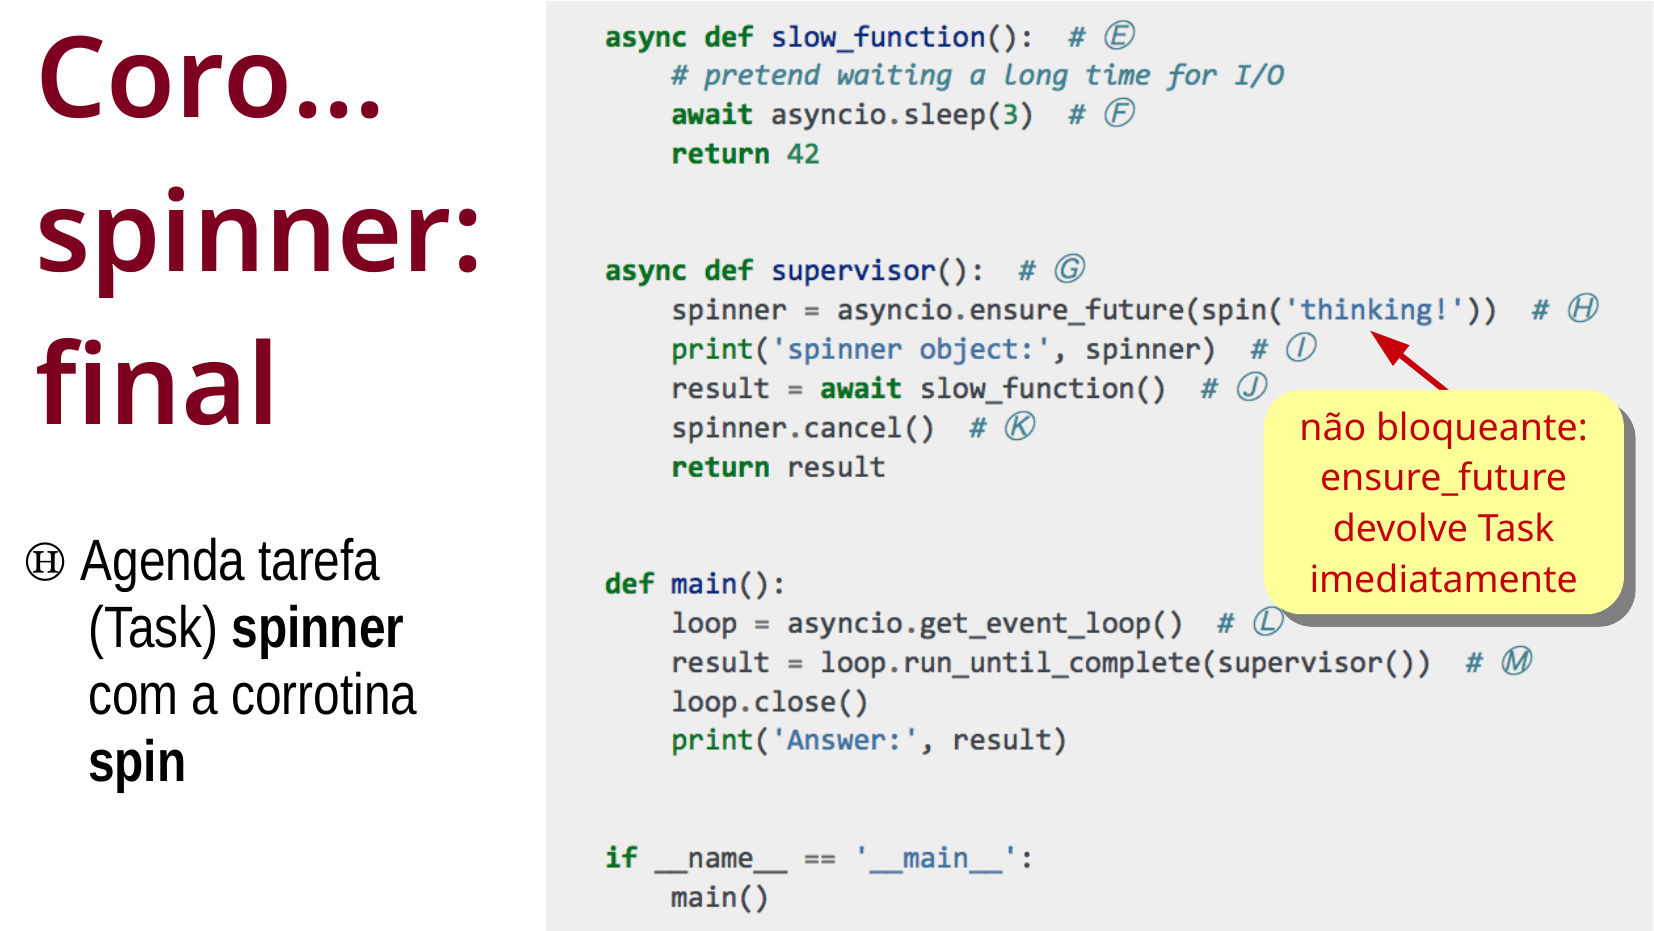

Coro...
spinner:
final
não bloqueante:
ensure_future
devolve Task imediatamente
# Ⓗ Agenda tarefa (Task) spinner com a corrotina spin